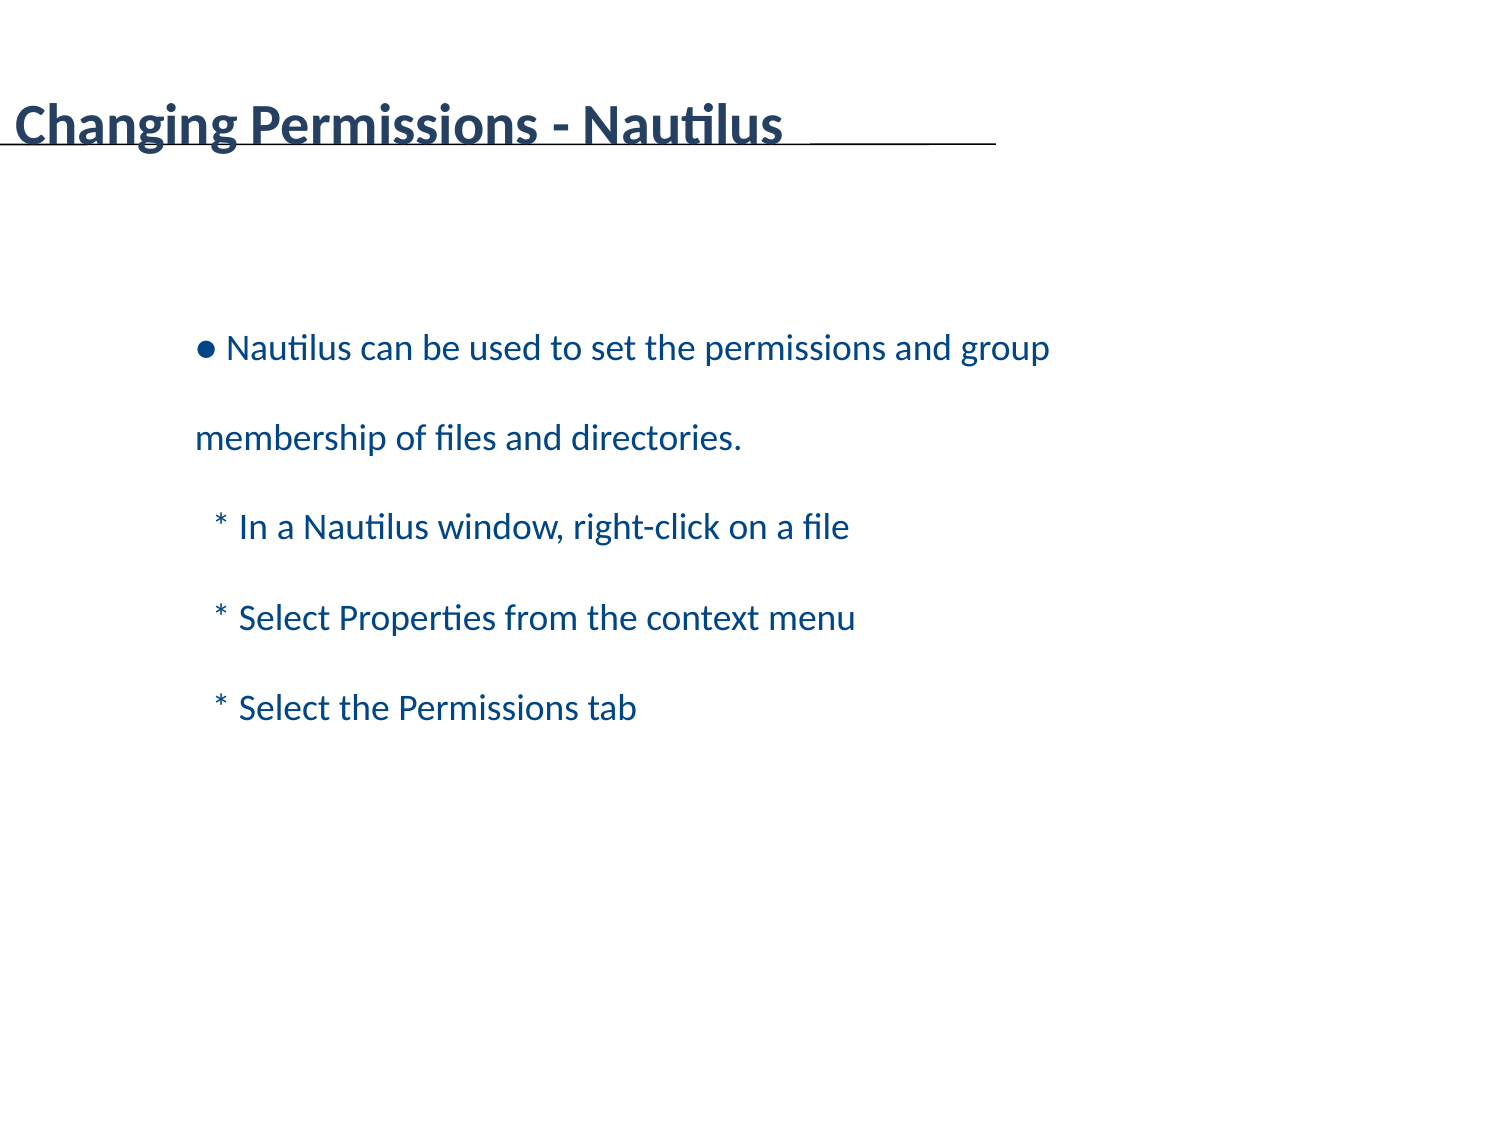

Changing Permissions - Nautilus
● Nautilus can be used to set the permissions and group
membership of files and directories.
 * In a Nautilus window, right-click on a file
 * Select Properties from the context menu
 * Select the Permissions tab